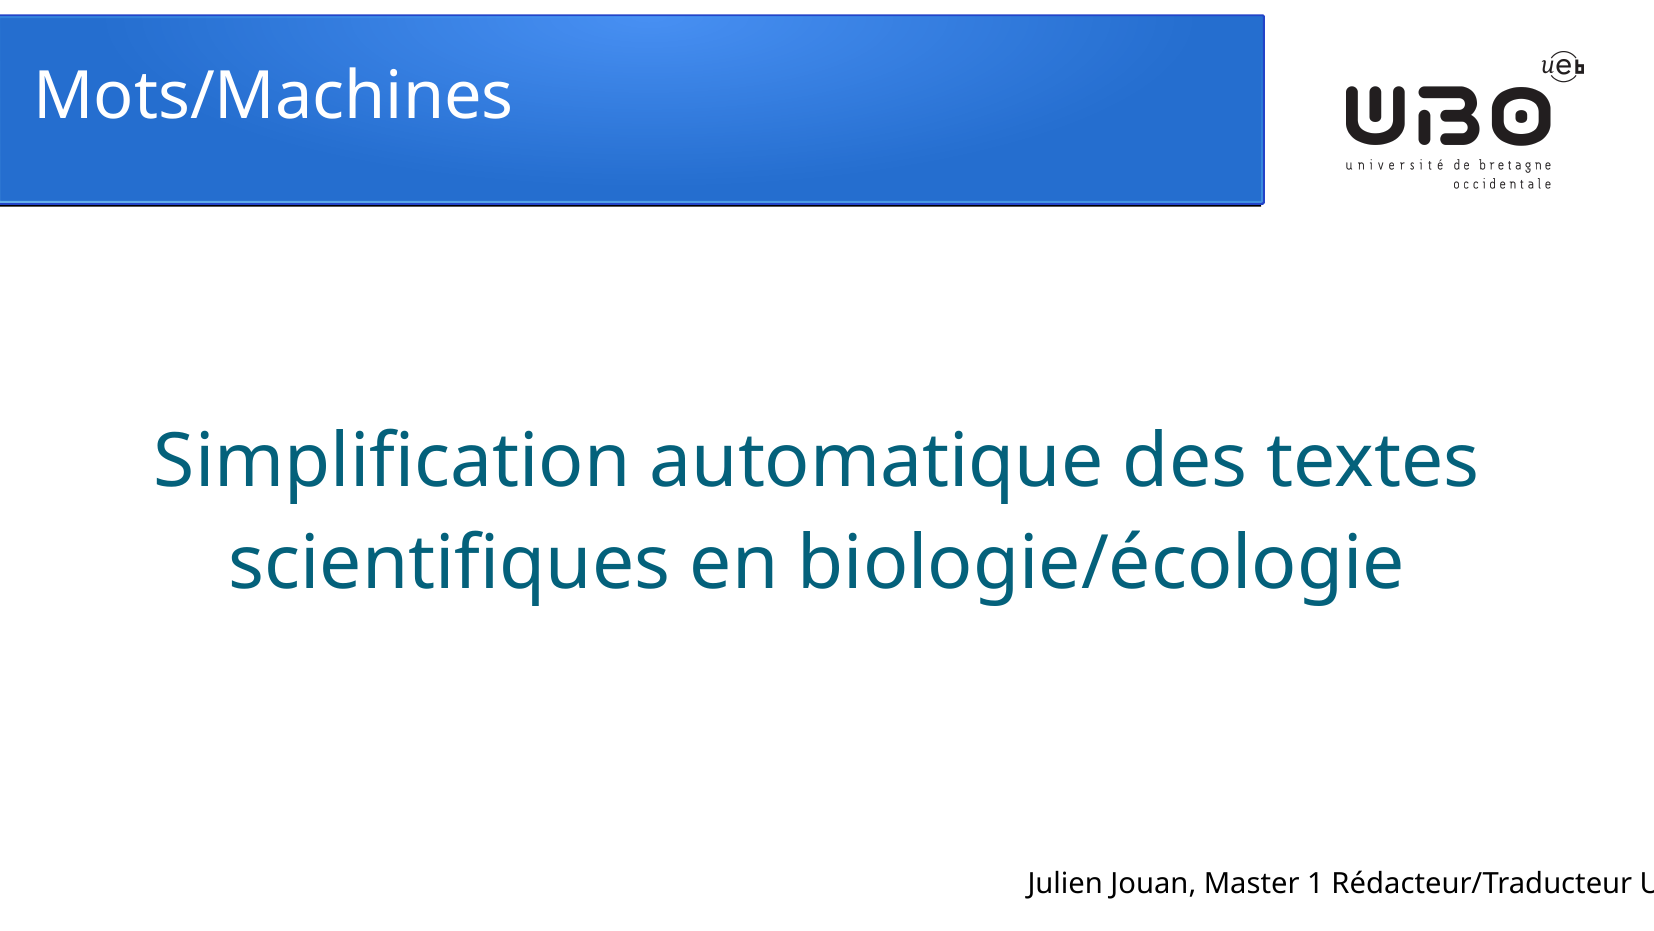

# Mots/Machines
Simplification automatique des textes scientifiques en biologie/écologie
Julien Jouan, Master 1 Rédacteur/Traducteur UBO